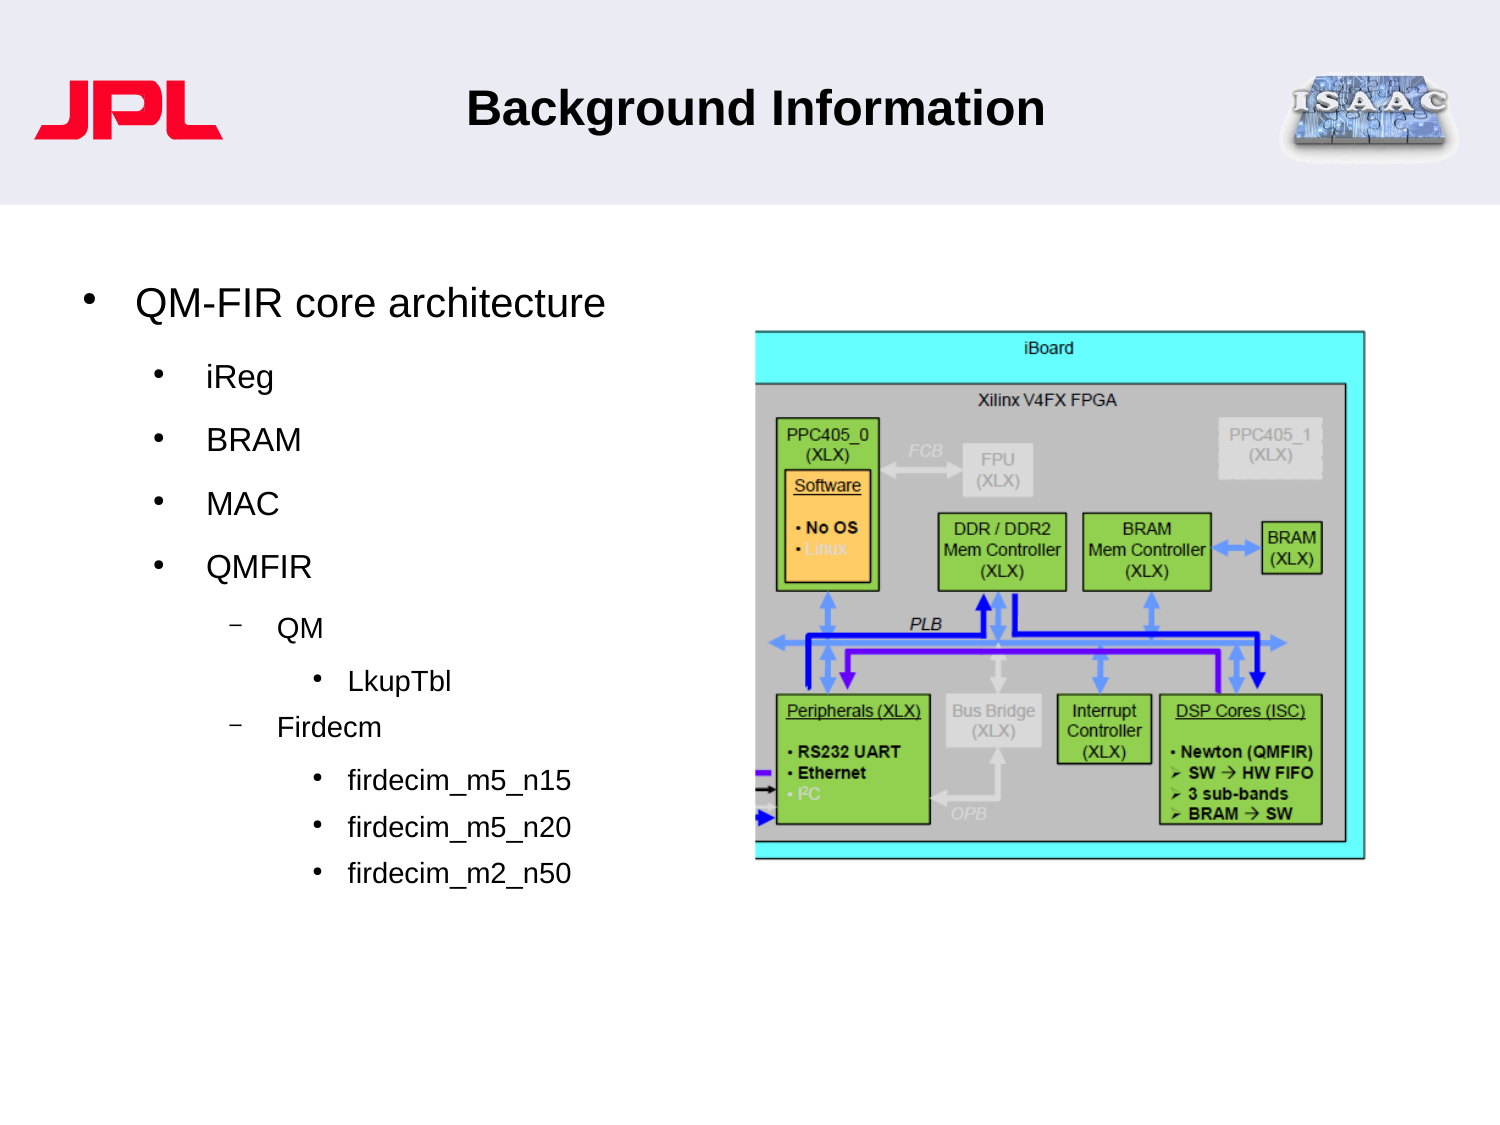

# Background Information
QM-FIR core architecture
iReg
BRAM
MAC
QMFIR
QM
LkupTbl
Firdecm
firdecim_m5_n15
firdecim_m5_n20
firdecim_m2_n50